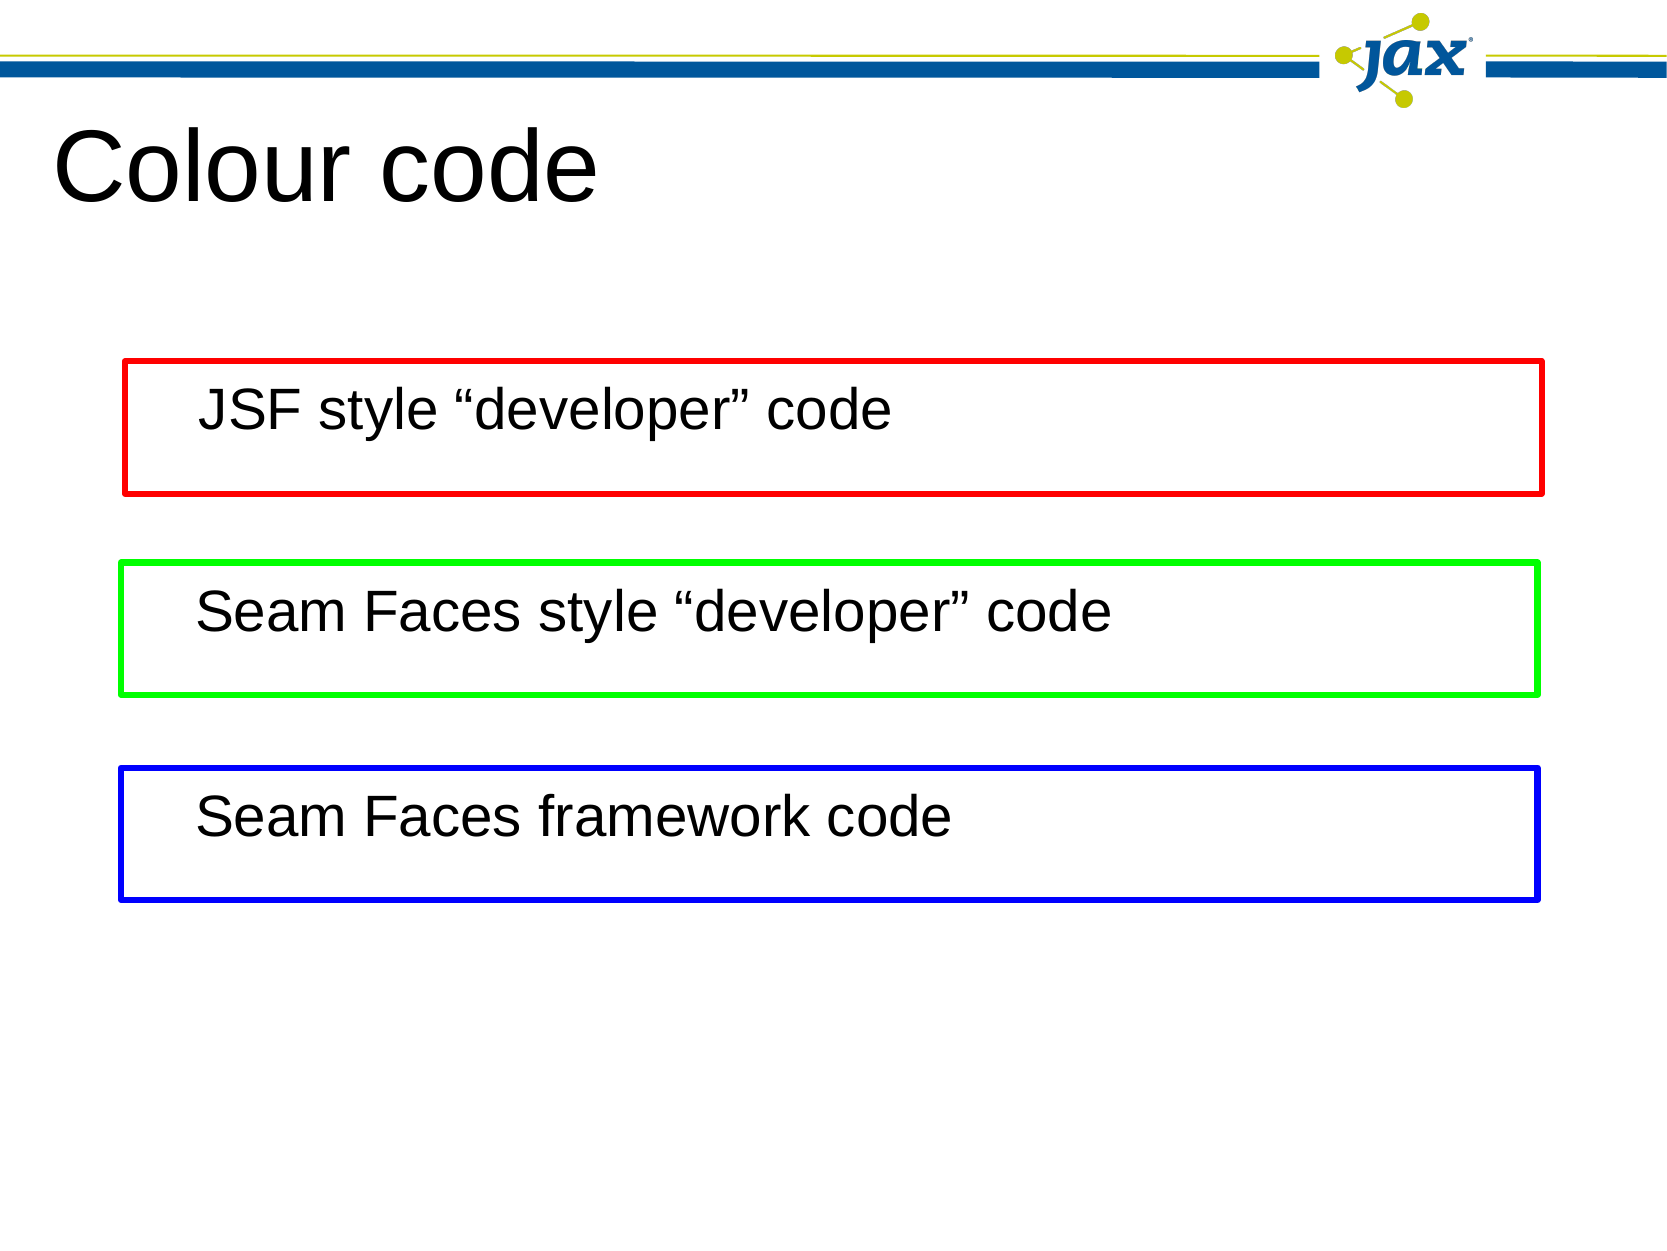

# Colour code
JSF style “developer” code
Seam Faces style “developer” code
Seam Faces framework code